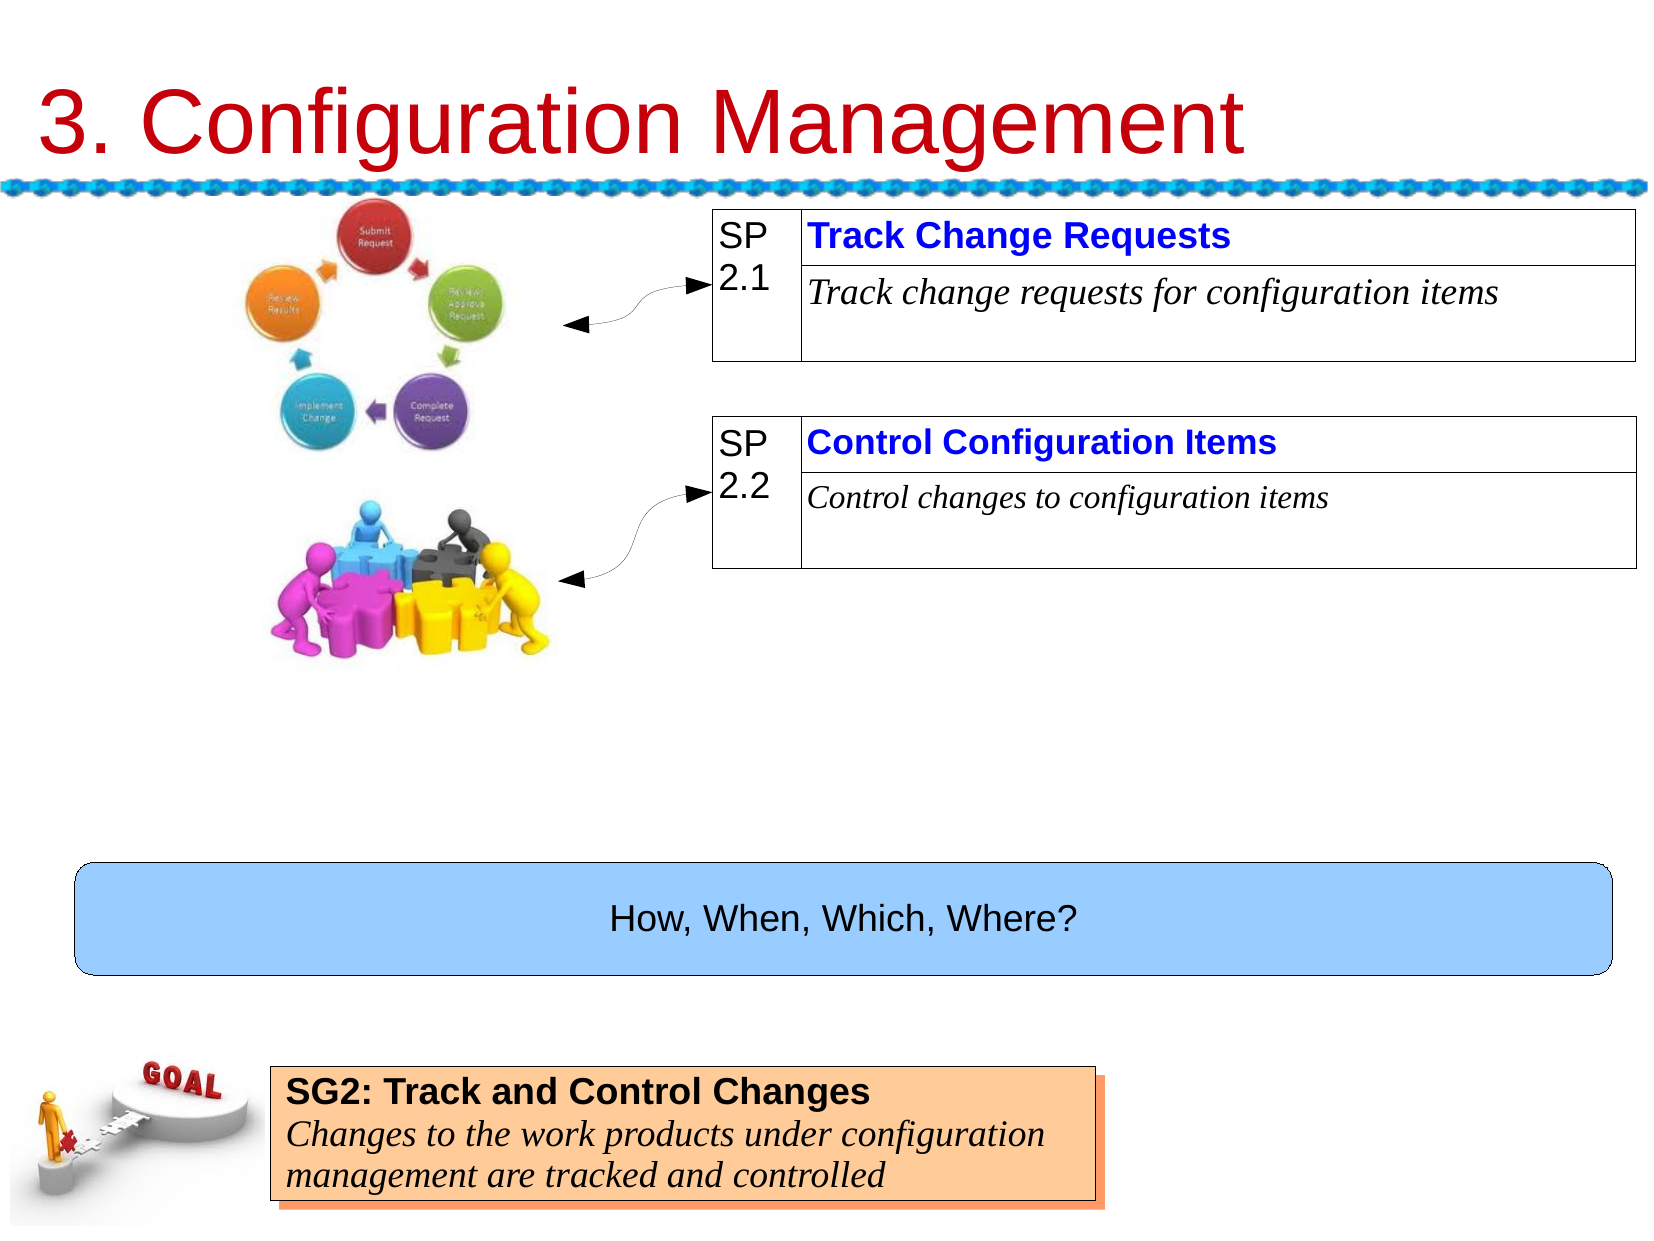

# 3. Configuration Management
| SP 2.1 | Track Change Requests |
| --- | --- |
| | Track change requests for configuration items |
| SP 2.2 | Control Configuration Items |
| --- | --- |
| | Control changes to configuration items |
How, When, Which, Where?
SG2: Track and Control Changes
Changes to the work products under configuration
management are tracked and controlled